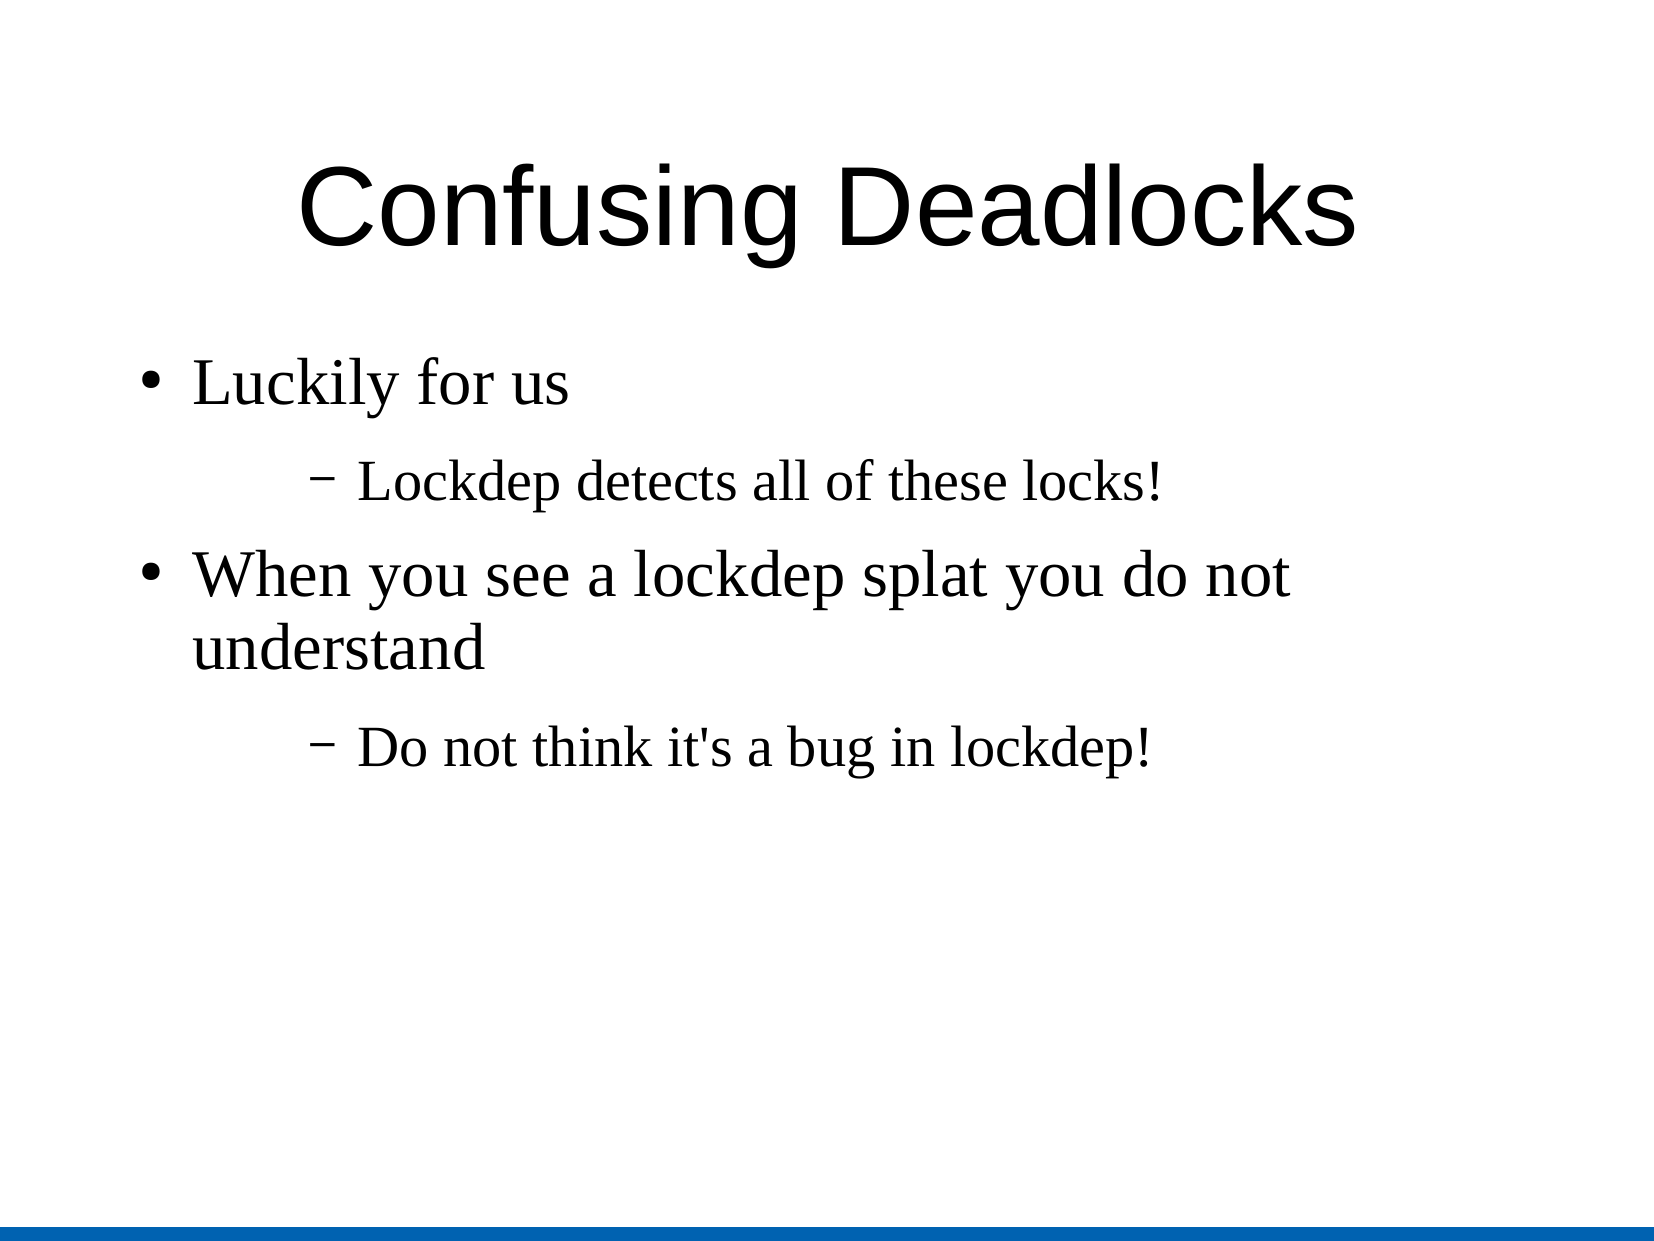

# Confusing Deadlocks
Luckily for us
Lockdep detects all of these locks!
When you see a lockdep splat you do not understand
Do not think it's a bug in lockdep!